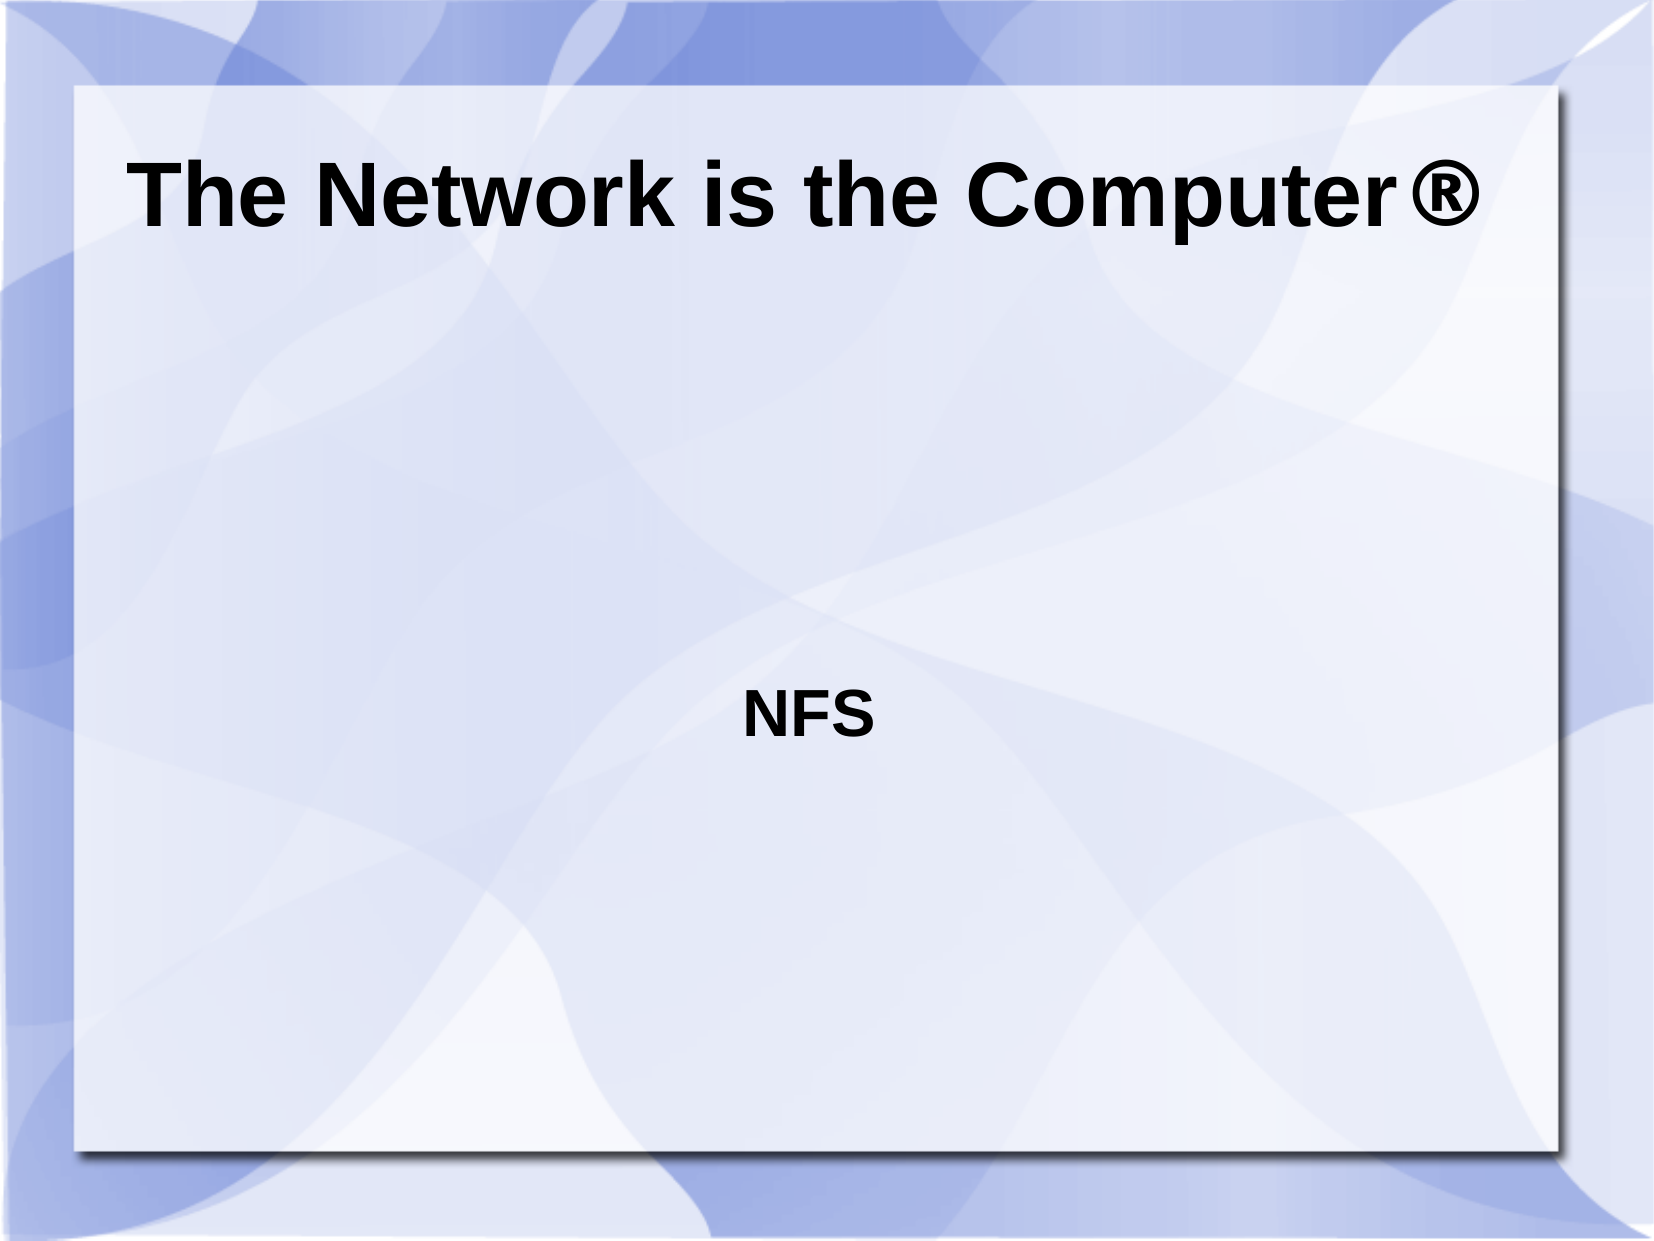

# The Network is the Computer®
NFS